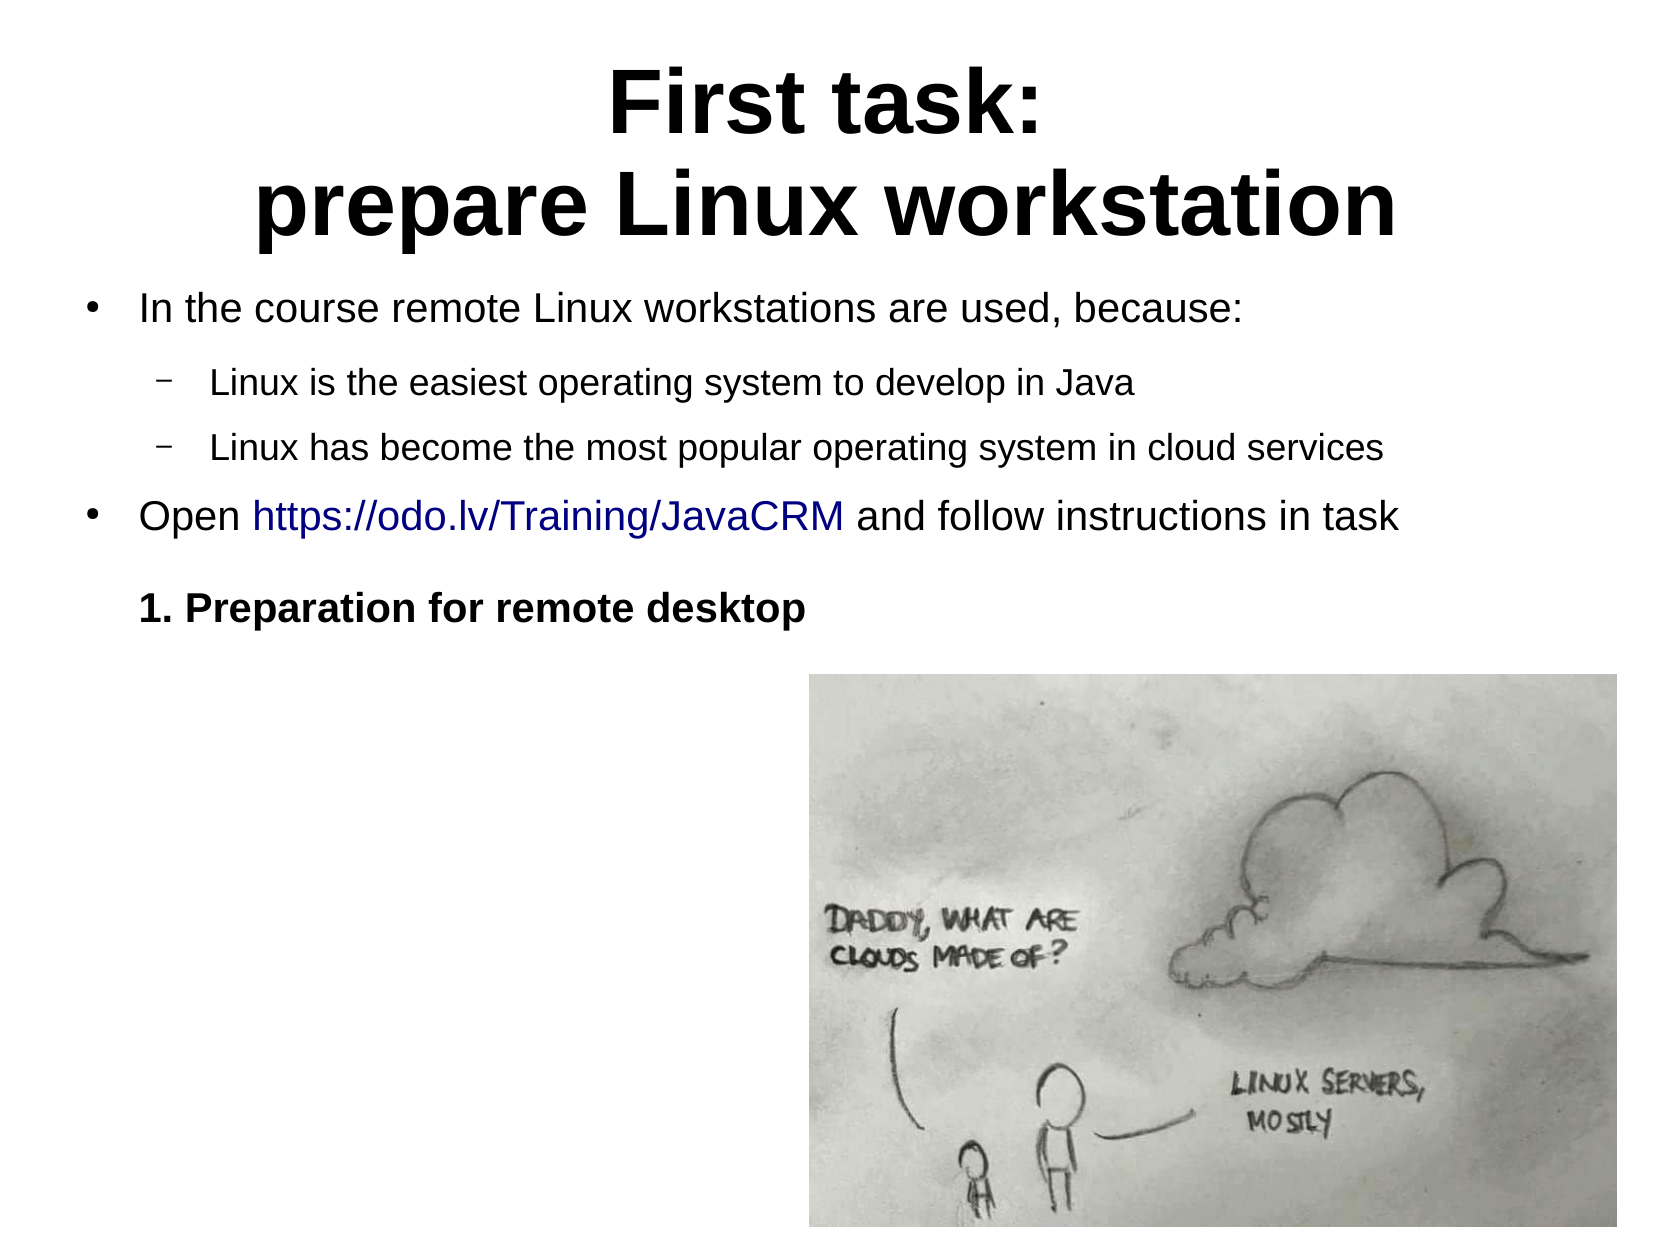

# First task: prepare Linux workstation
In the course remote Linux workstations are used, because:
Linux is the easiest operating system to develop in Java
Linux has become the most popular operating system in cloud services
Open https://odo.lv/Training/JavaCRM and follow instructions in task
1. Preparation for remote desktop